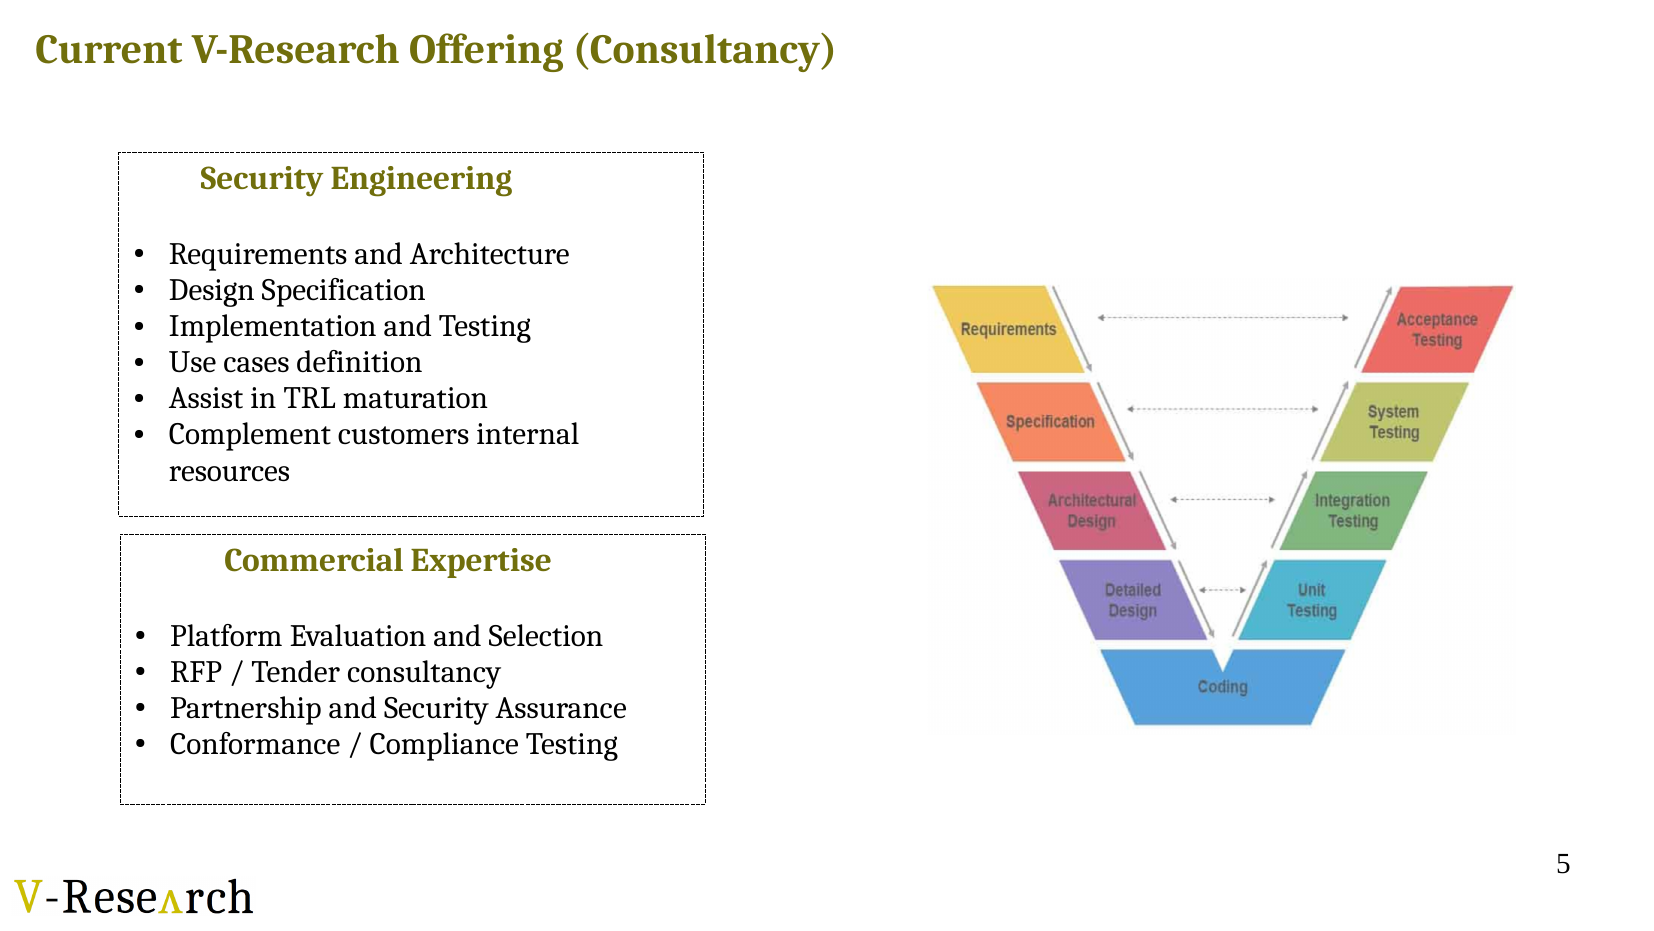

Current V-Research Offering (Consultancy)
Security Engineering
Requirements and Architecture
Design Specification
Implementation and Testing
Use cases definition
Assist in TRL maturation
Complement customers internal resources
 Commercial Expertise
Platform Evaluation and Selection
RFP / Tender consultancy
Partnership and Security Assurance
Conformance / Compliance Testing
5